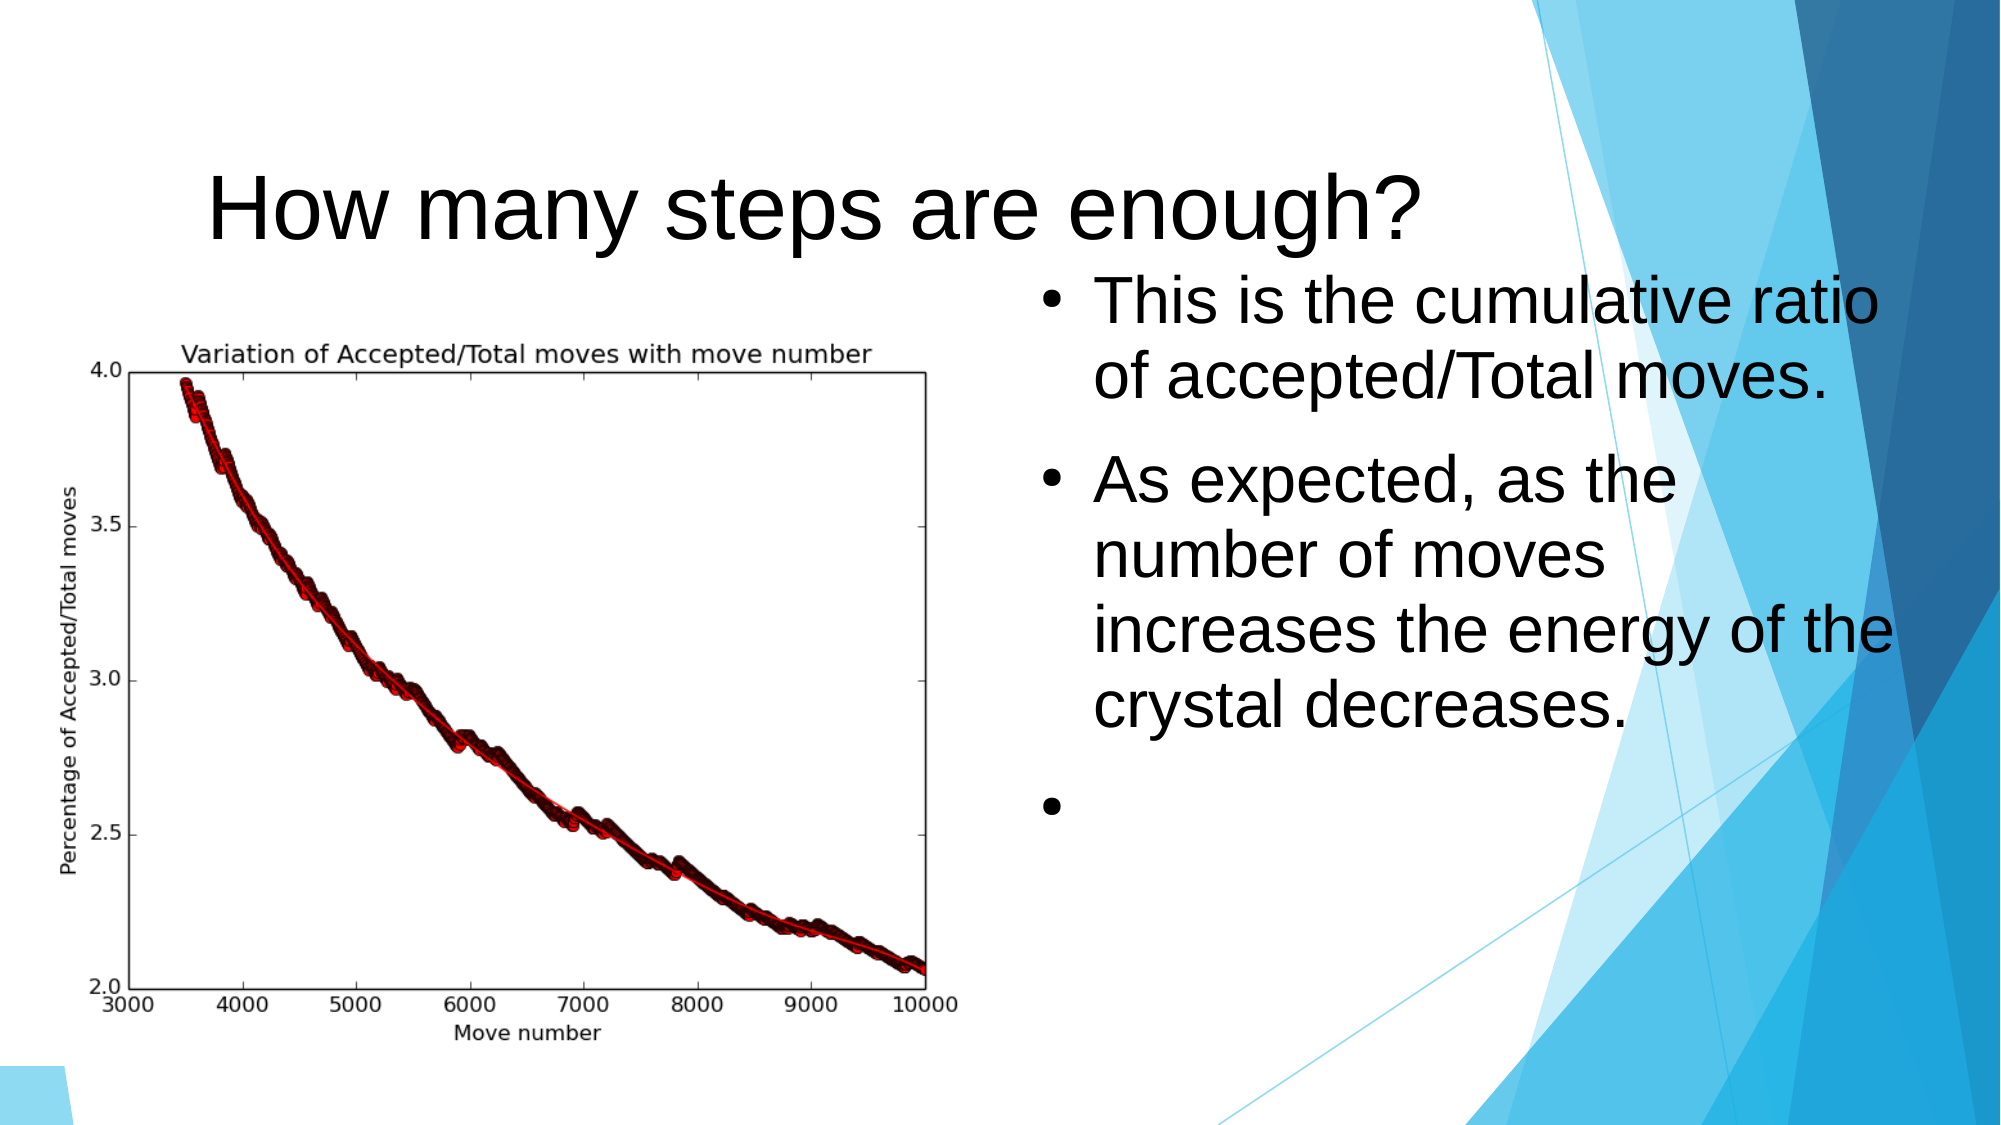

# How many steps are enough?
This is the cumulative ratio of accepted/Total moves.
As expected, as the number of moves increases the energy of the crystal decreases.